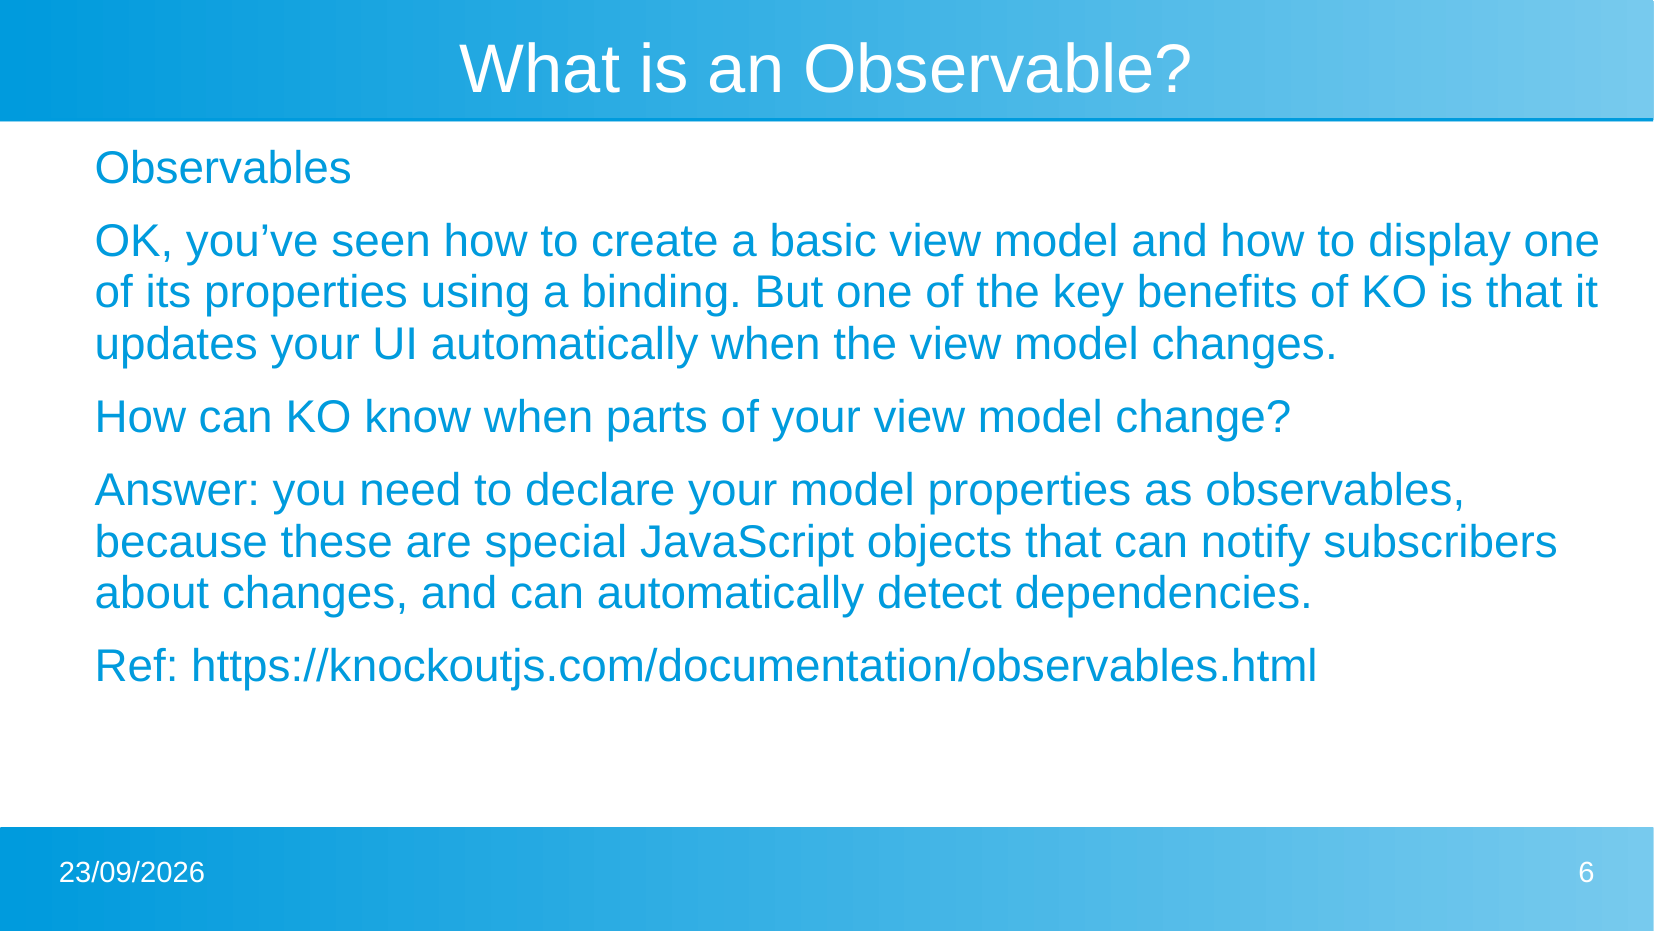

# What is an Observable?
Observables
OK, you’ve seen how to create a basic view model and how to display one of its properties using a binding. But one of the key benefits of KO is that it updates your UI automatically when the view model changes.
How can KO know when parts of your view model change?
Answer: you need to declare your model properties as observables, because these are special JavaScript objects that can notify subscribers about changes, and can automatically detect dependencies.
Ref: https://knockoutjs.com/documentation/observables.html
6